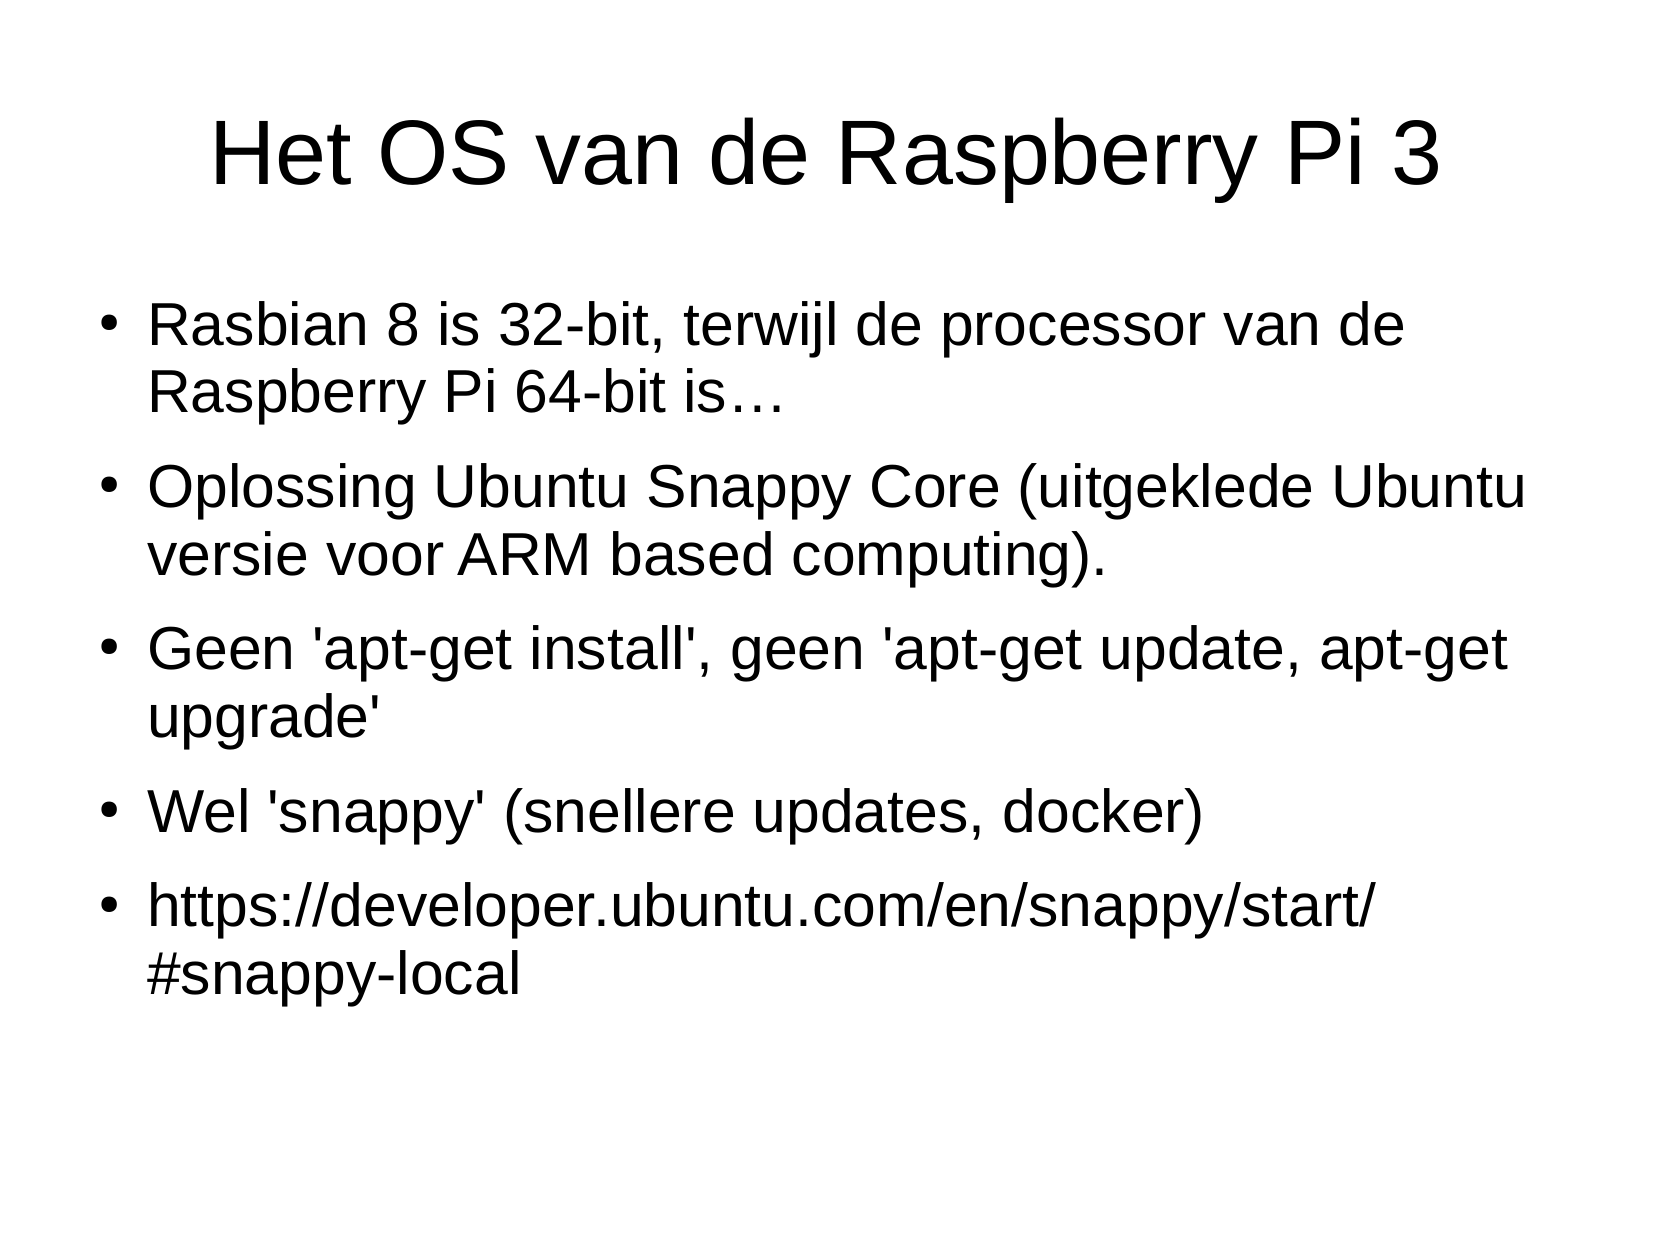

# Het OS van de Raspberry Pi 3
Rasbian 8 is 32-bit, terwijl de processor van de Raspberry Pi 64-bit is…
Oplossing Ubuntu Snappy Core (uitgeklede Ubuntu versie voor ARM based computing).
Geen 'apt-get install', geen 'apt-get update, apt-get upgrade'
Wel 'snappy' (snellere updates, docker)
https://developer.ubuntu.com/en/snappy/start/#snappy-local